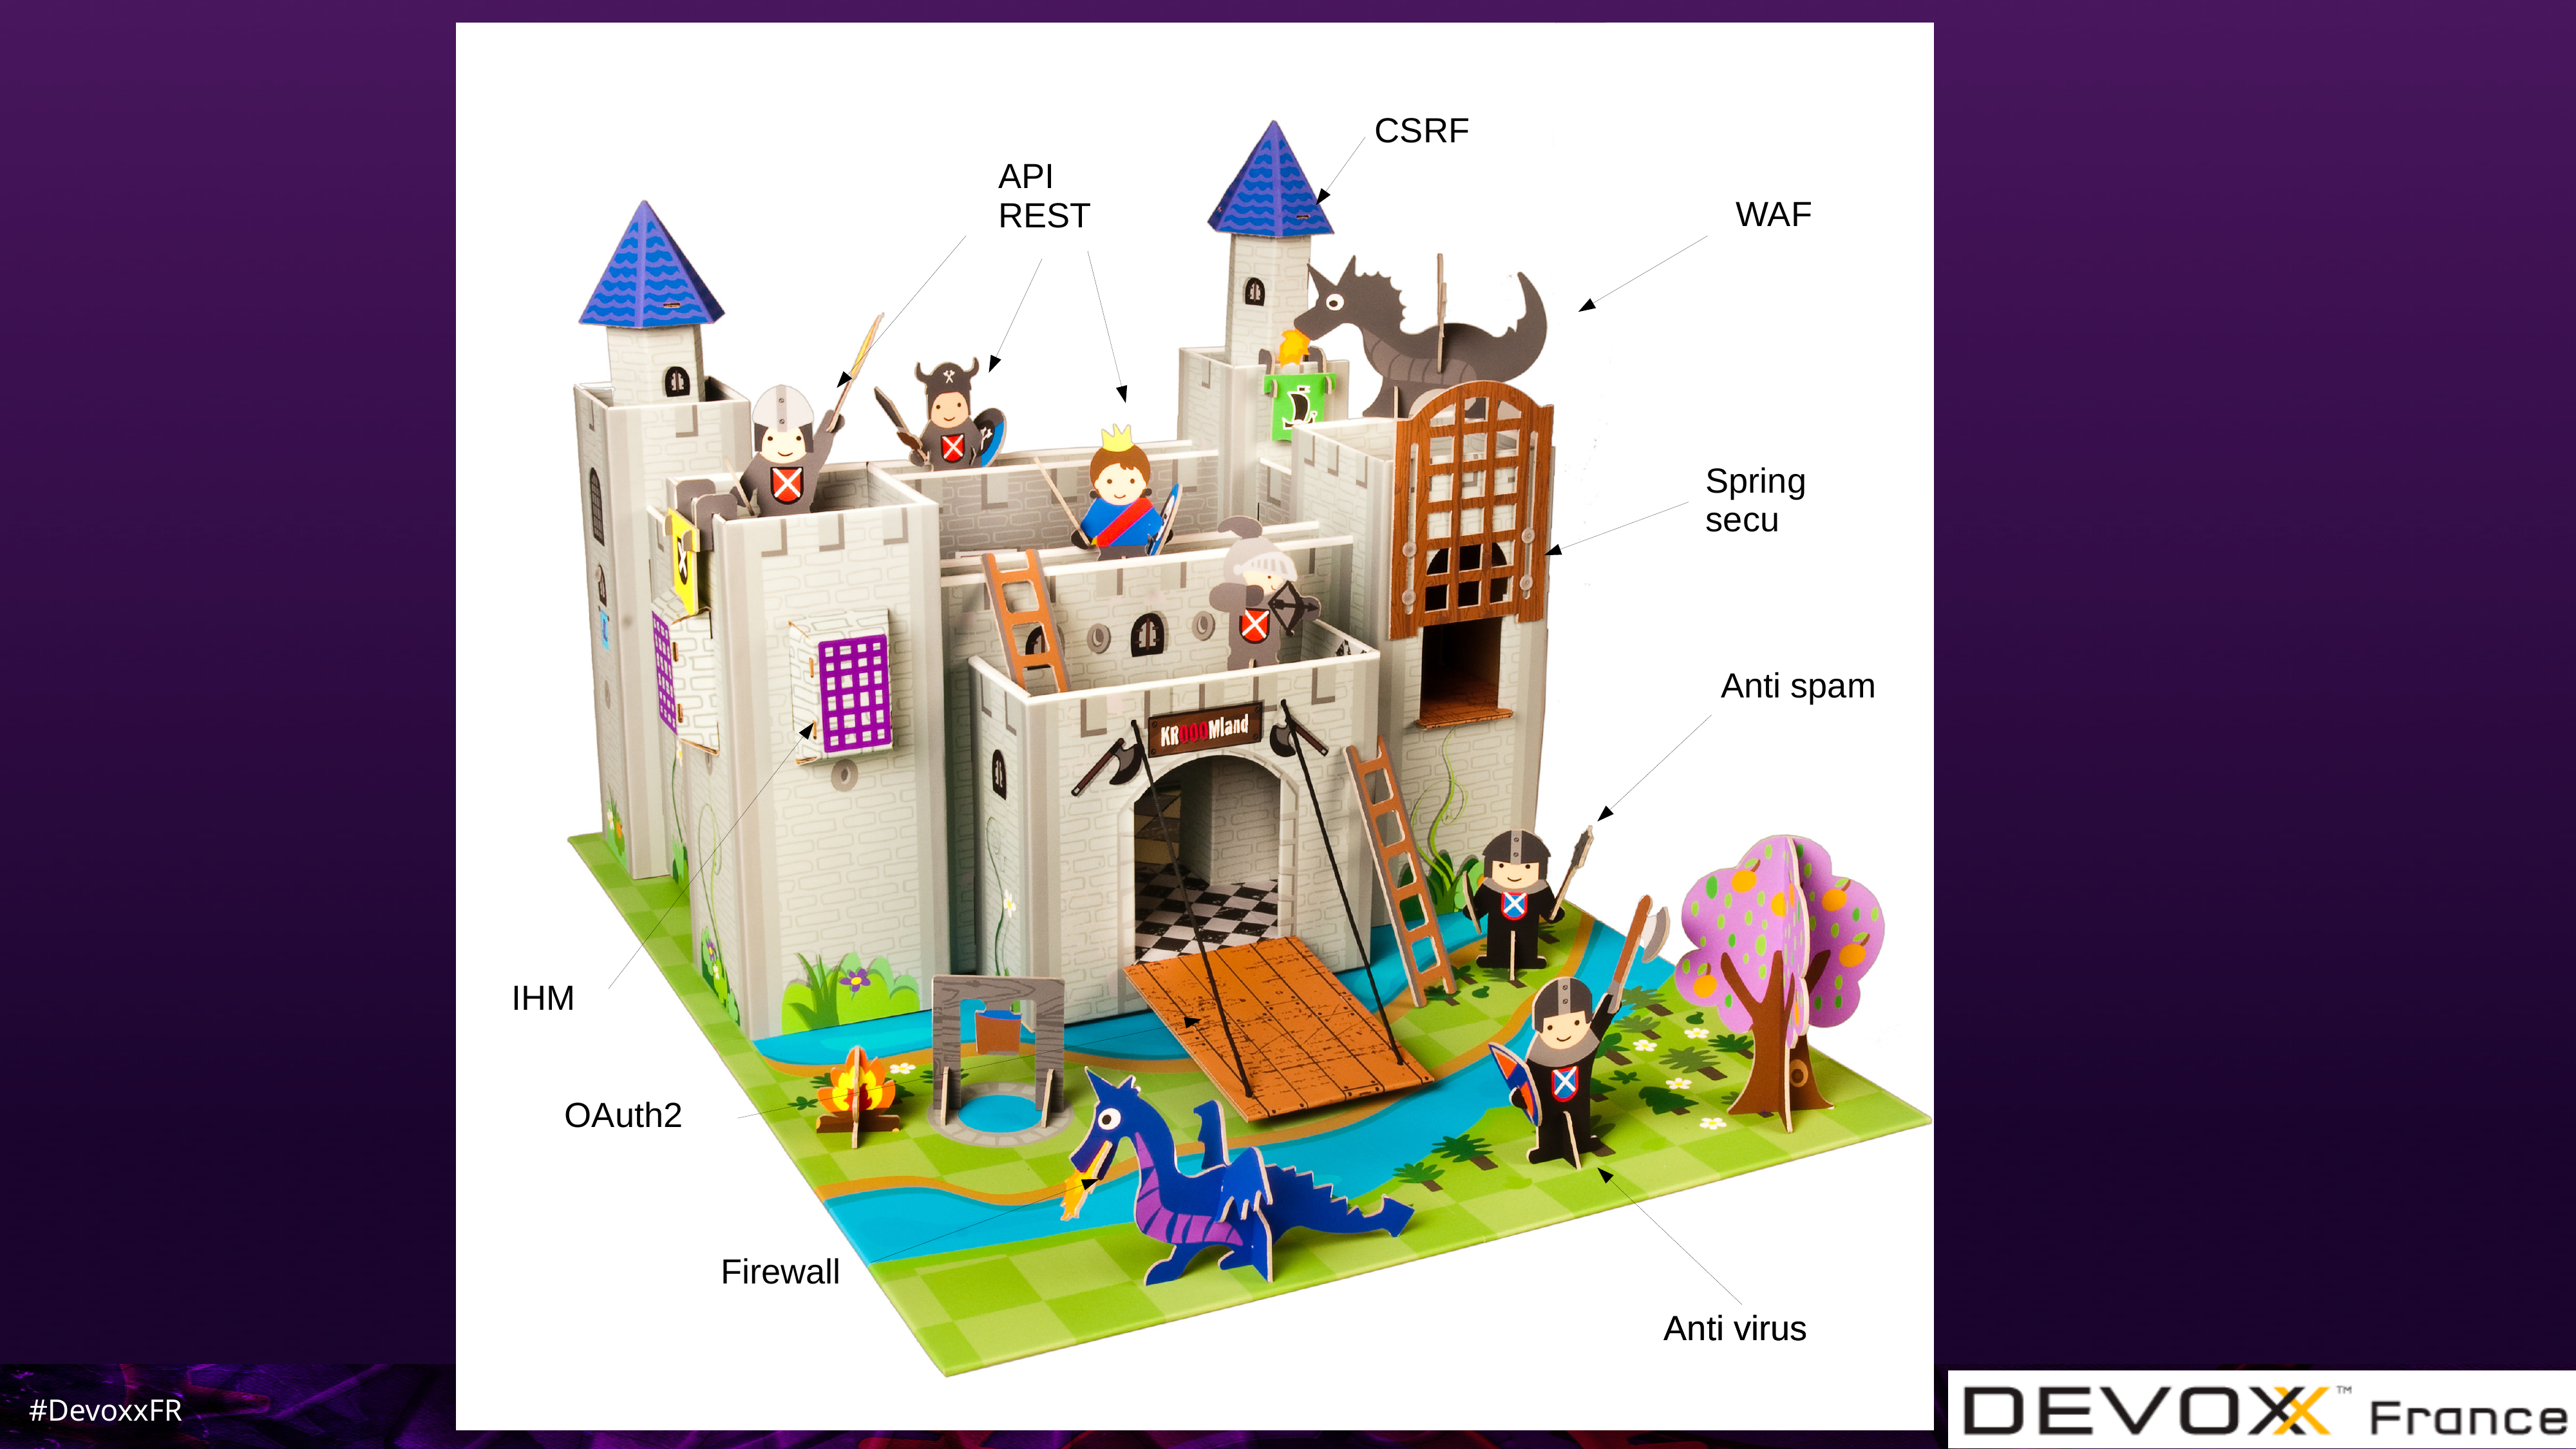

CSRF
API
REST
WAF
Spring secu
Anti spam
IHM
OAuth2
Firewall
Anti virus
Anti virus